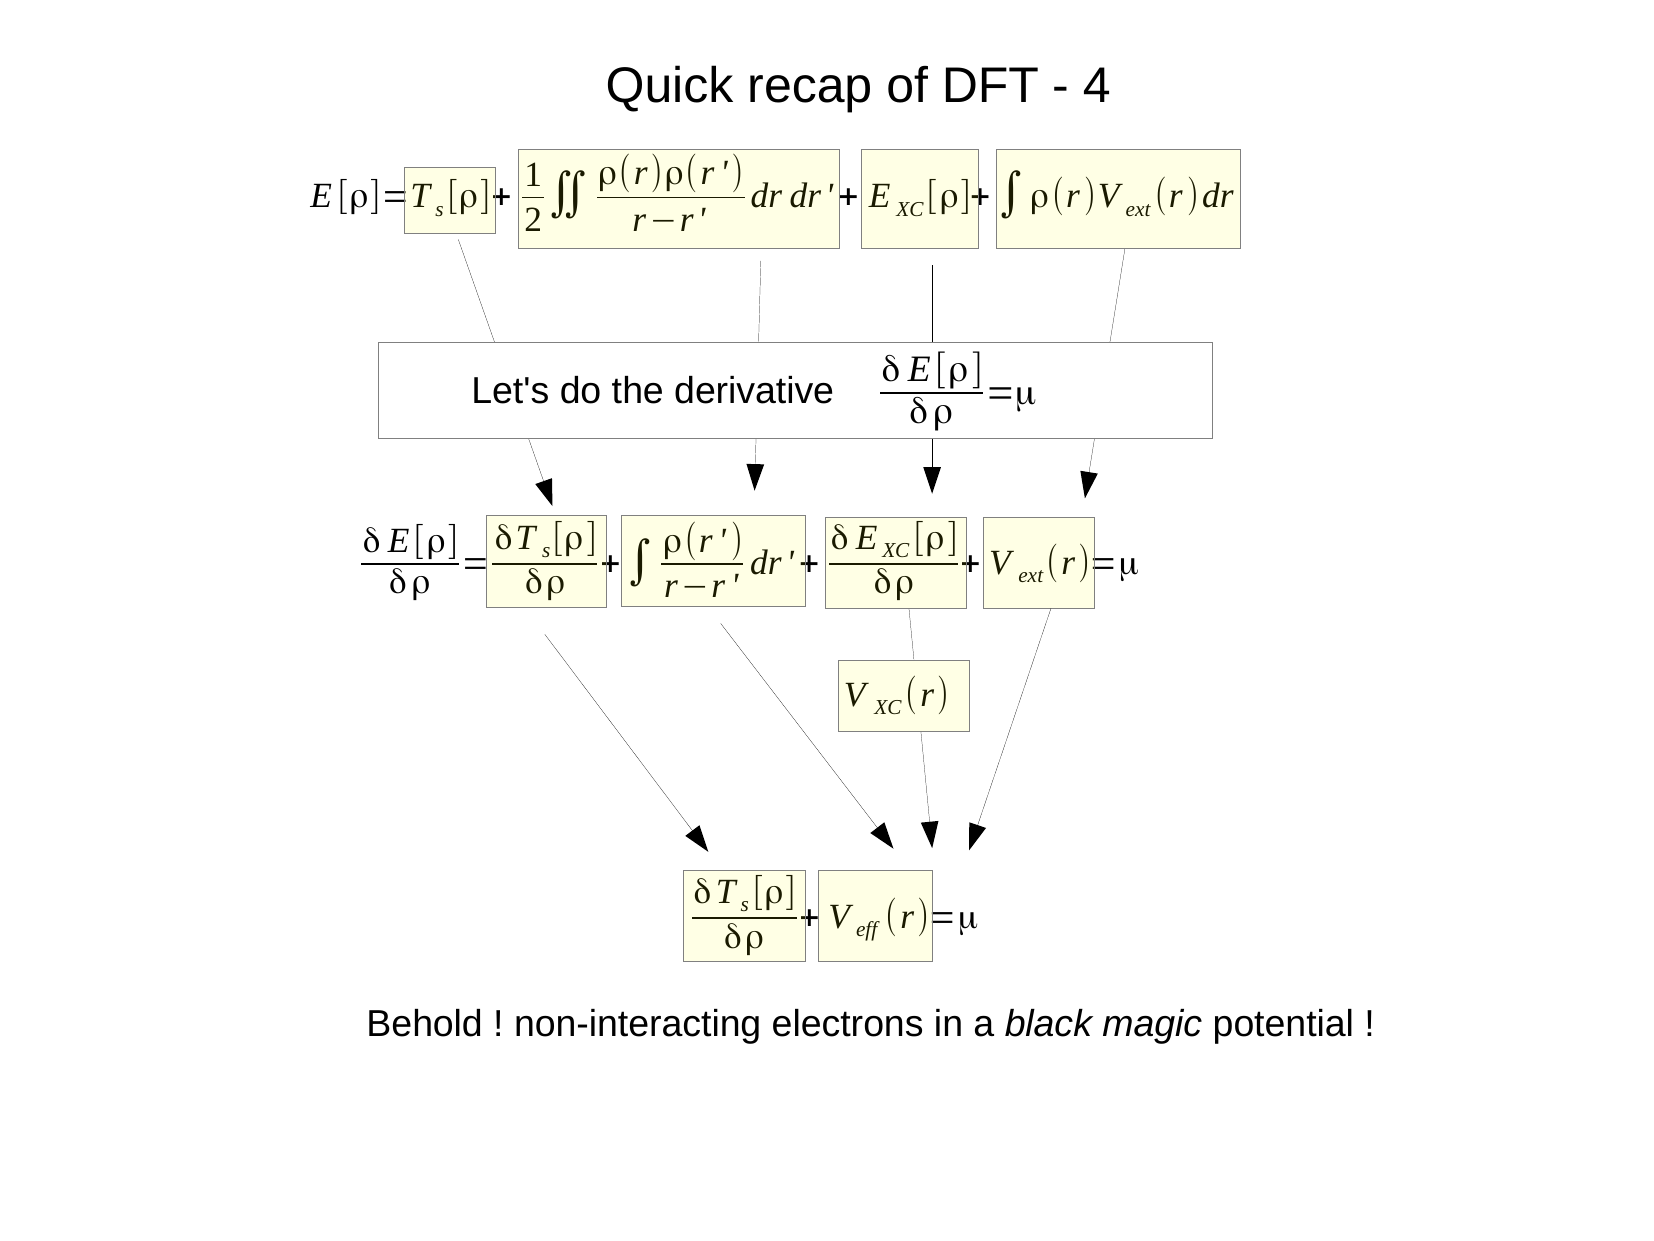

Quick recap of DFT - 4
Let's do the derivative
Behold ! non-interacting electrons in a black magic potential !